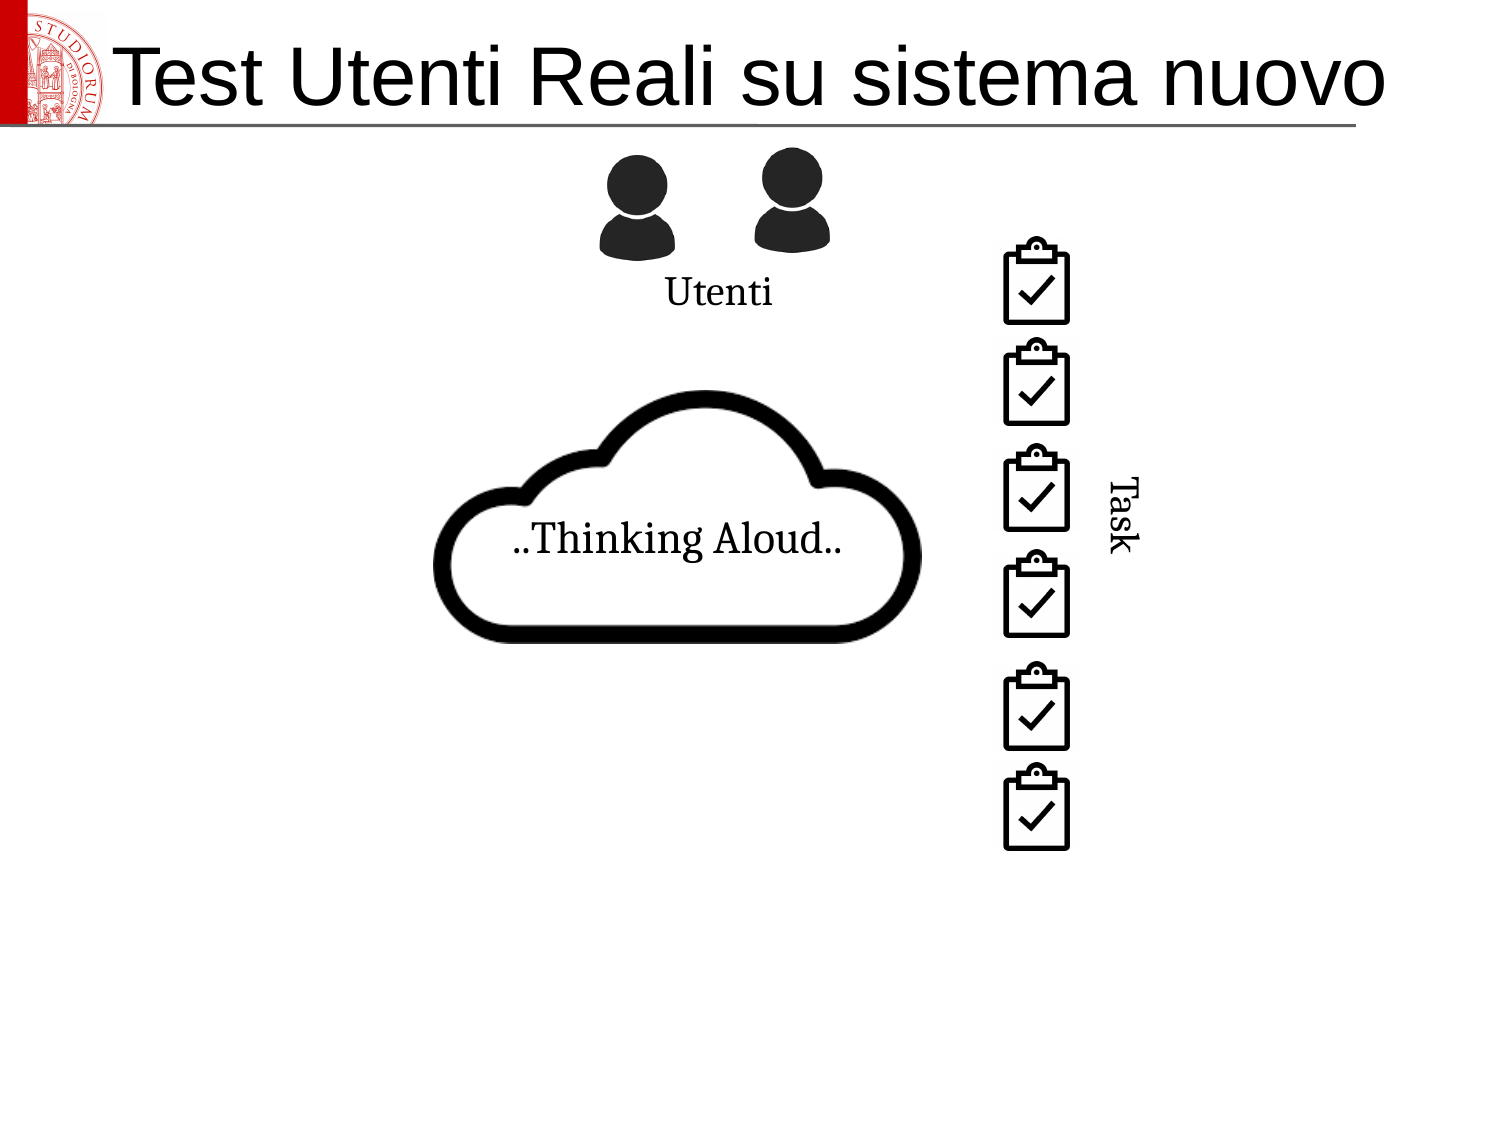

# Test Utenti Reali su sistema nuovo
Utenti
..Thinking Aloud..
Task